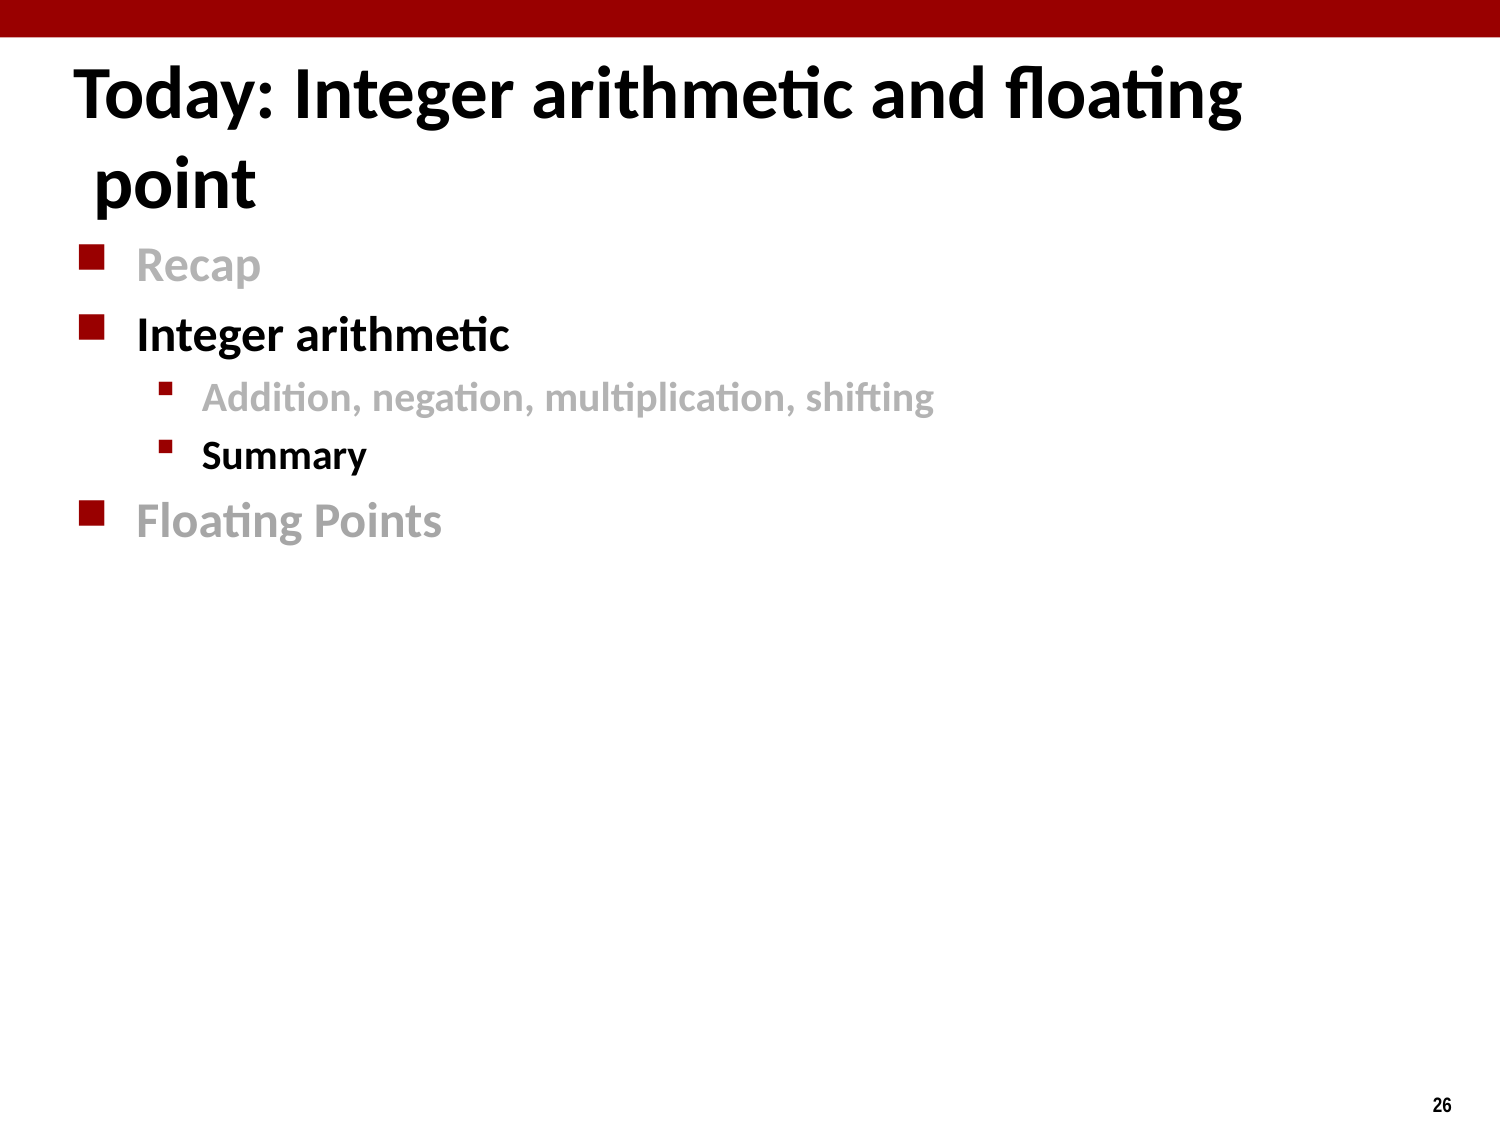

# Today: Integer arithmetic and floating point
Recap
Integer arithmetic
Addition, negation, multiplication, shifting
Summary
Floating Points